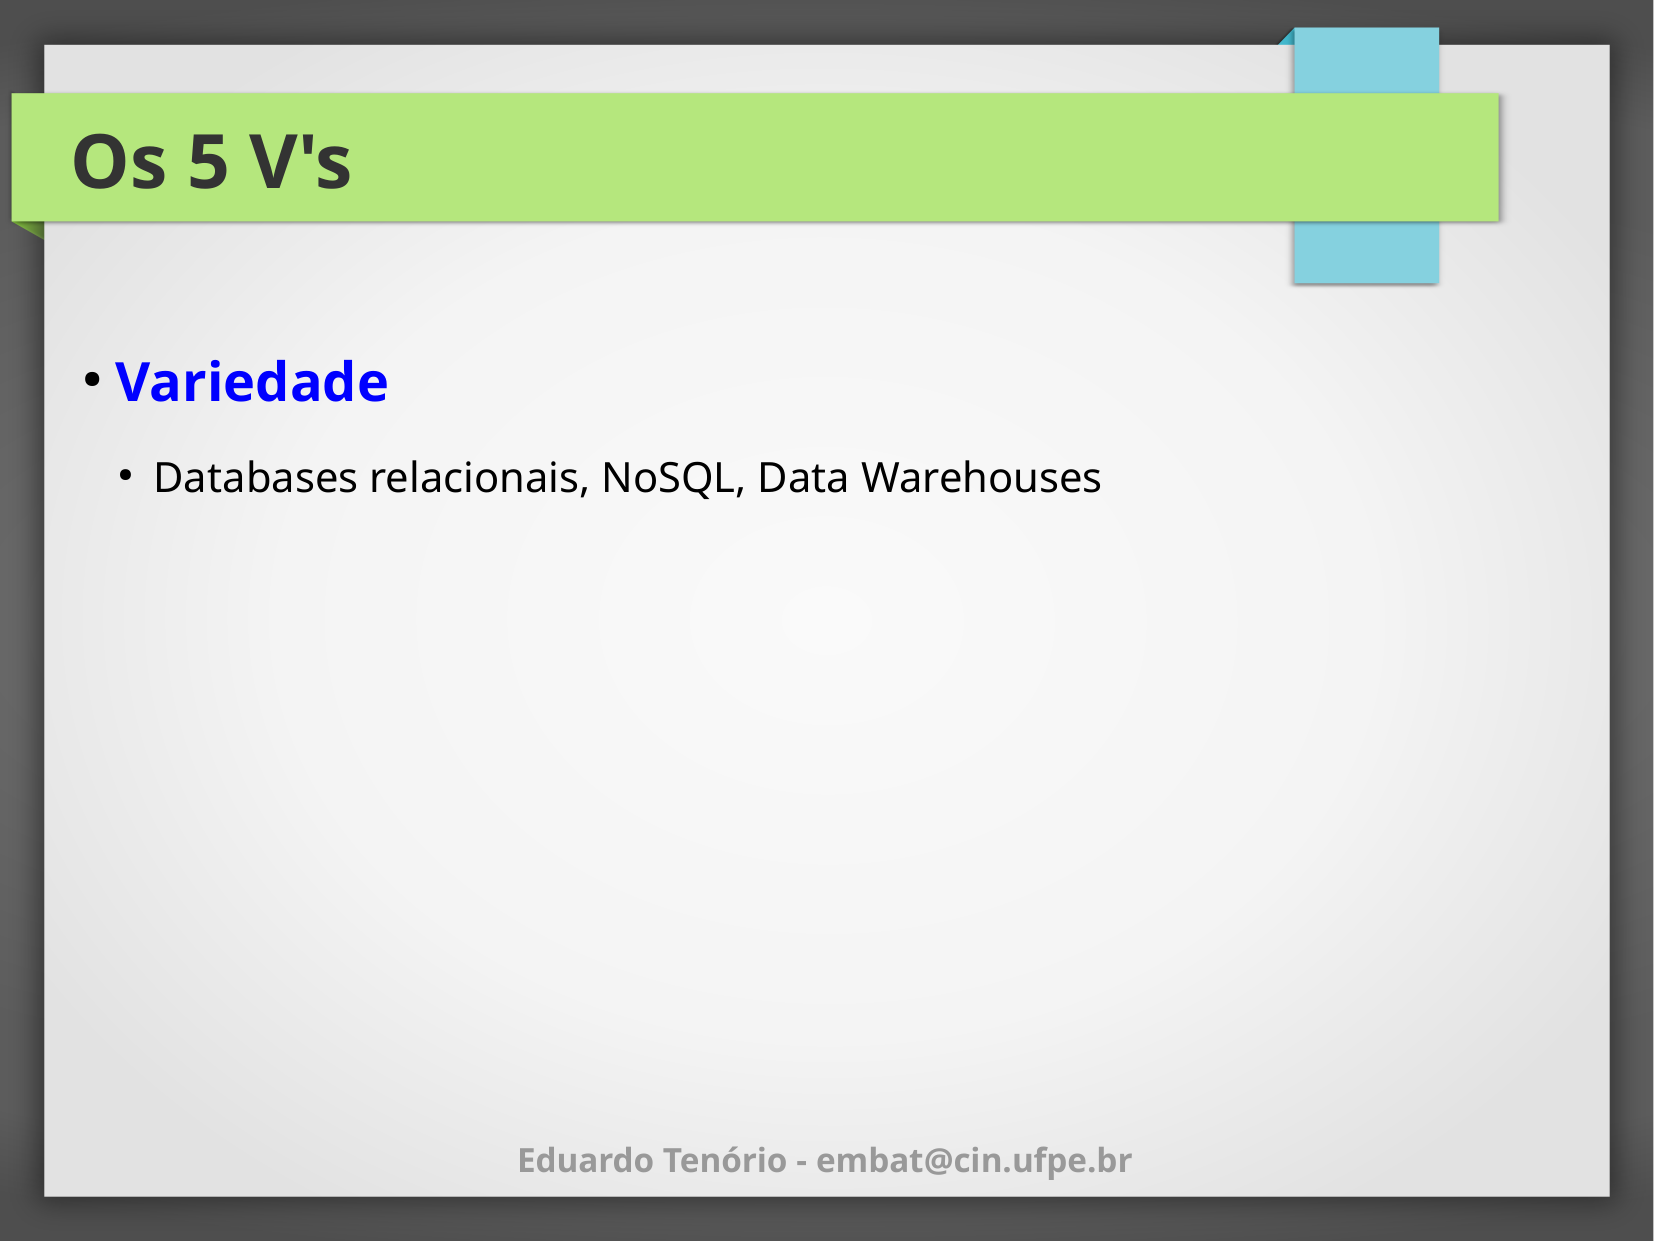

# Os 5 V's
 Variedade
Databases relacionais, NoSQL, Data Warehouses
Eduardo Tenório - embat@cin.ufpe.br